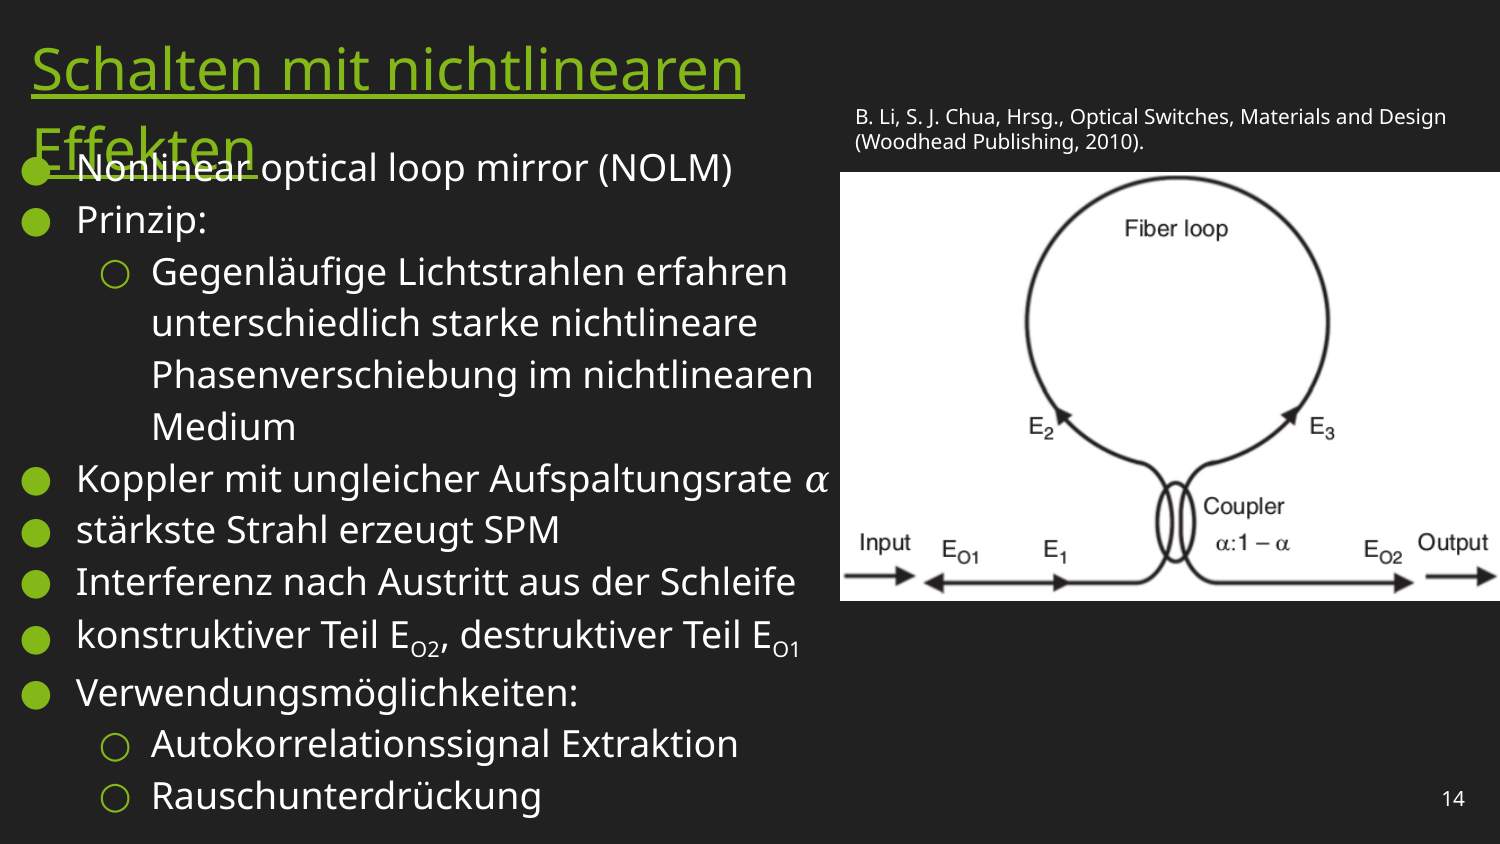

# Schalten mit nichtlinearen Effekten
B. Li, S. J. Chua, Hrsg., Optical Switches, Materials and Design (Woodhead Publishing, 2010).
Nonlinear optical loop mirror (NOLM)
Prinzip:
Gegenläufige Lichtstrahlen erfahren unterschiedlich starke nichtlineare Phasenverschiebung im nichtlinearen Medium
Koppler mit ungleicher Aufspaltungsrate 𝛼
stärkste Strahl erzeugt SPM
Interferenz nach Austritt aus der Schleife
konstruktiver Teil EO2, destruktiver Teil EO1
Verwendungsmöglichkeiten:
Autokorrelationssignal Extraktion
Rauschunterdrückung